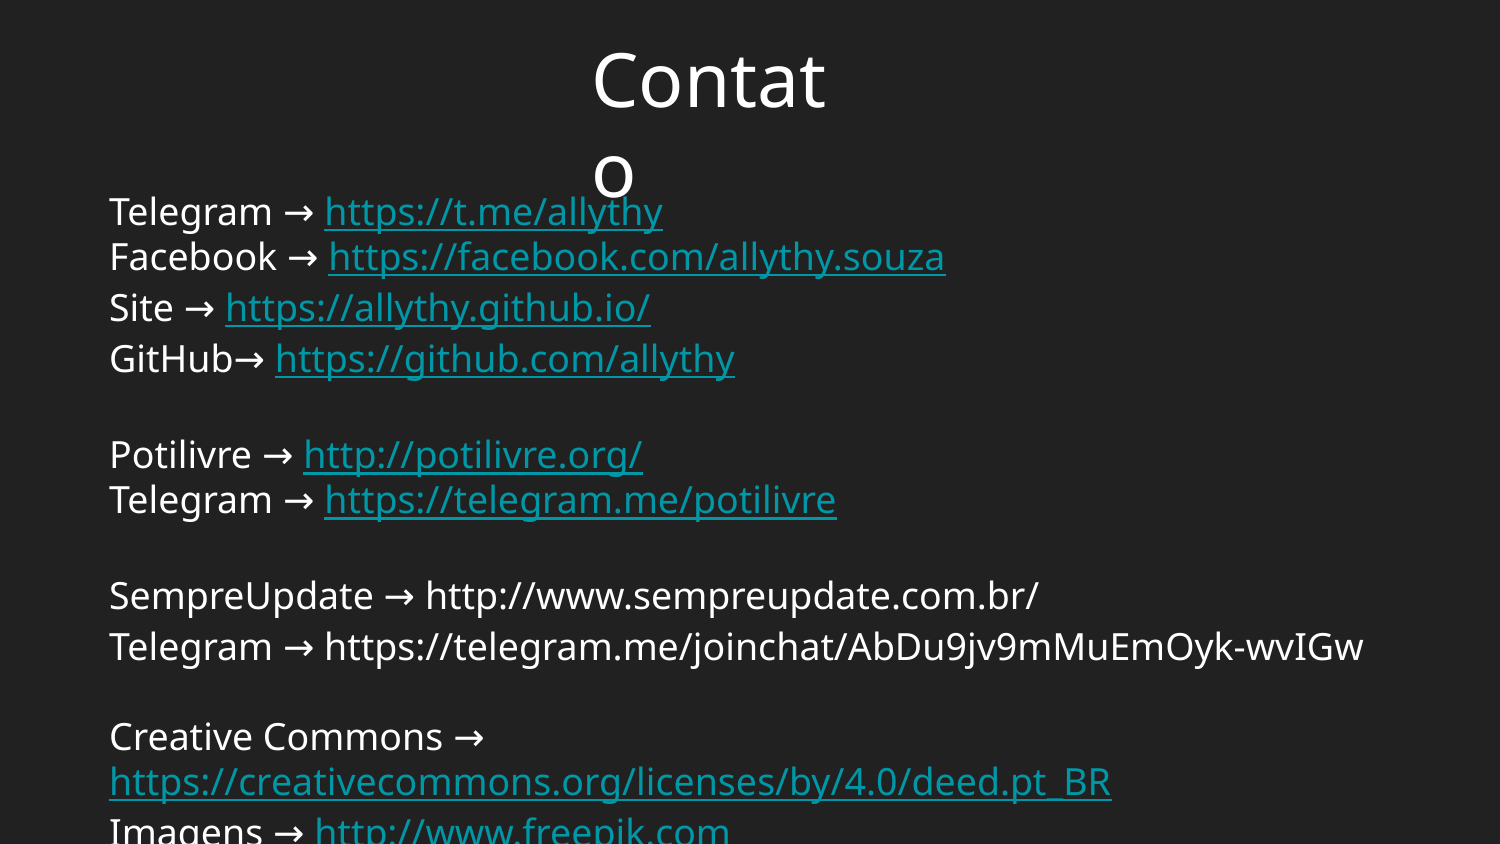

Contato
Telegram → https://t.me/allythy
Facebook → https://facebook.com/allythy.souza
Site → https://allythy.github.io/
GitHub→ https://github.com/allythy
Potilivre → http://potilivre.org/
Telegram → https://telegram.me/potilivre
SempreUpdate → http://www.sempreupdate.com.br/
Telegram → https://telegram.me/joinchat/AbDu9jv9mMuEmOyk-wvIGw
Creative Commons →https://creativecommons.org/licenses/by/4.0/deed.pt_BR
Imagens → http://www.freepik.com